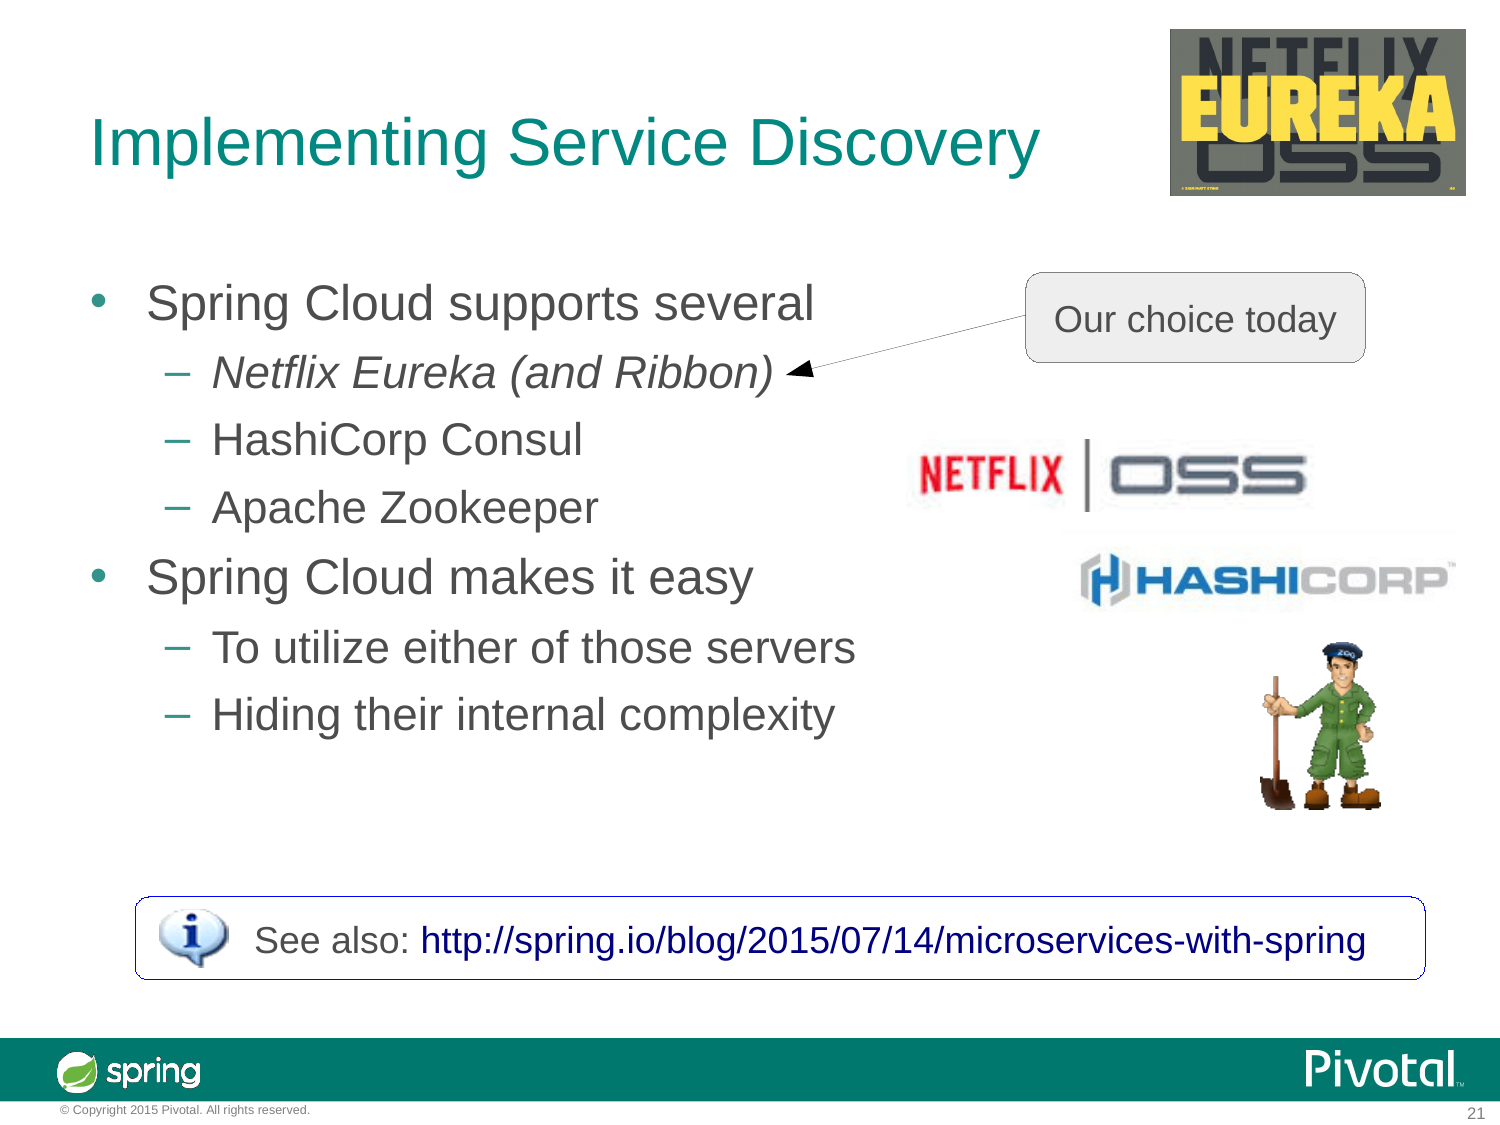

# Implementing Service Discovery
Spring Cloud supports several
Netflix Eureka (and Ribbon)
HashiCorp Consul
Apache Zookeeper
Spring Cloud makes it easy
To utilize either of those servers
Hiding their internal complexity
Our choice today
See also: http://spring.io/blog/2015/07/14/microservices-with-spring